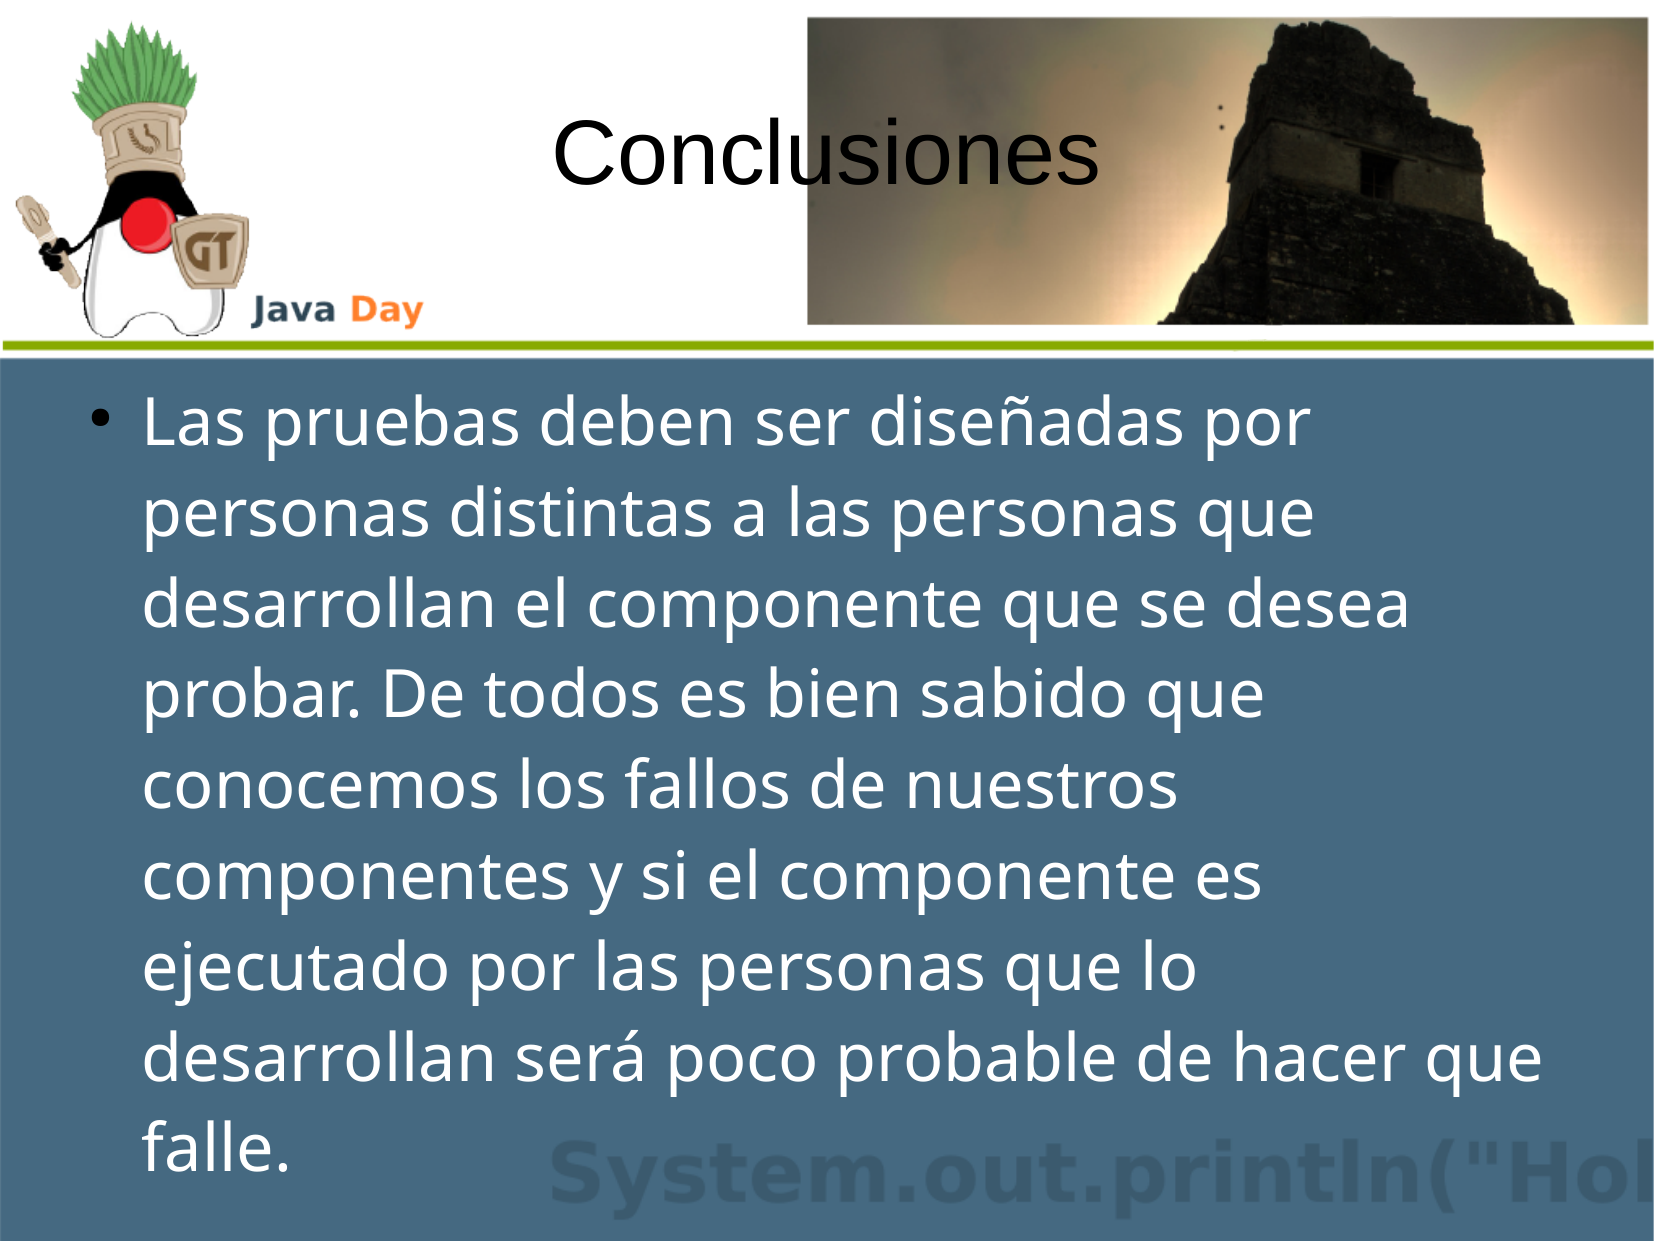

# Conclusiones
Las pruebas deben ser diseñadas por personas distintas a las personas que desarrollan el componente que se desea probar. De todos es bien sabido que conocemos los fallos de nuestros componentes y si el componente es ejecutado por las personas que lo desarrollan será poco probable de hacer que falle.